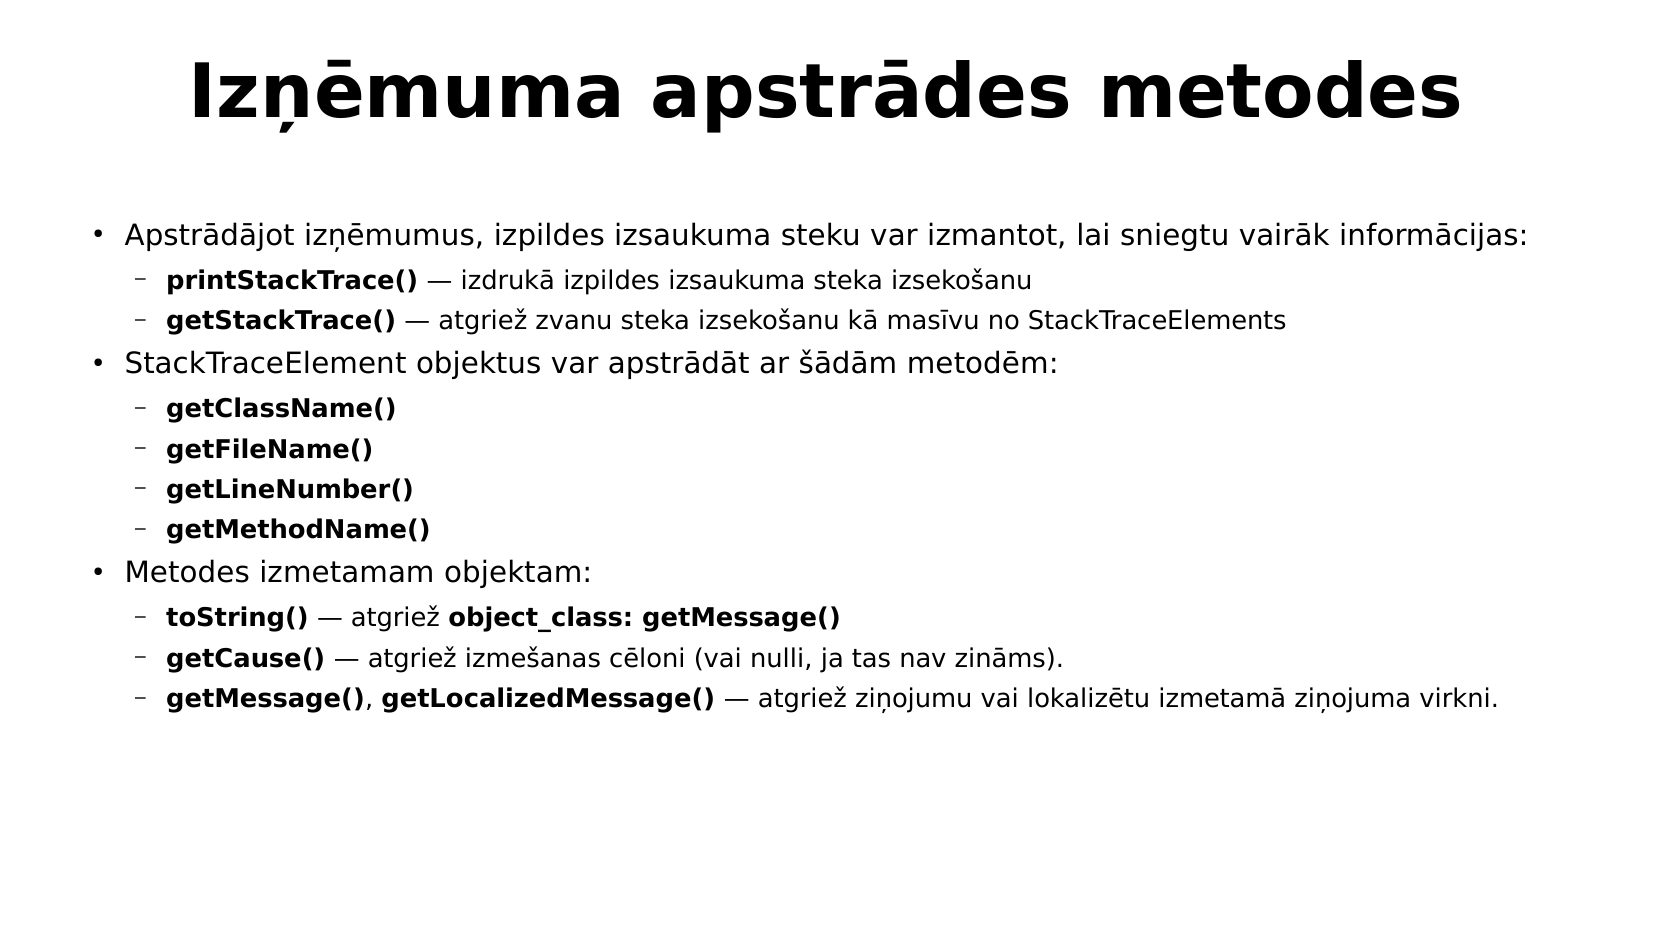

# Izņēmuma apstrādes metodes
Apstrādājot izņēmumus, izpildes izsaukuma steku var izmantot, lai sniegtu vairāk informācijas:
printStackTrace() — izdrukā izpildes izsaukuma steka izsekošanu
getStackTrace() — atgriež zvanu steka izsekošanu kā masīvu no StackTraceElements
StackTraceElement objektus var apstrādāt ar šādām metodēm:
getClassName()
getFileName()
getLineNumber()
getMethodName()
Metodes izmetamam objektam:
toString() — atgriež object_class: getMessage()
getCause() — atgriež izmešanas cēloni (vai nulli, ja tas nav zināms).
getMessage(), getLocalizedMessage() — atgriež ziņojumu vai lokalizētu izmetamā ziņojuma virkni.